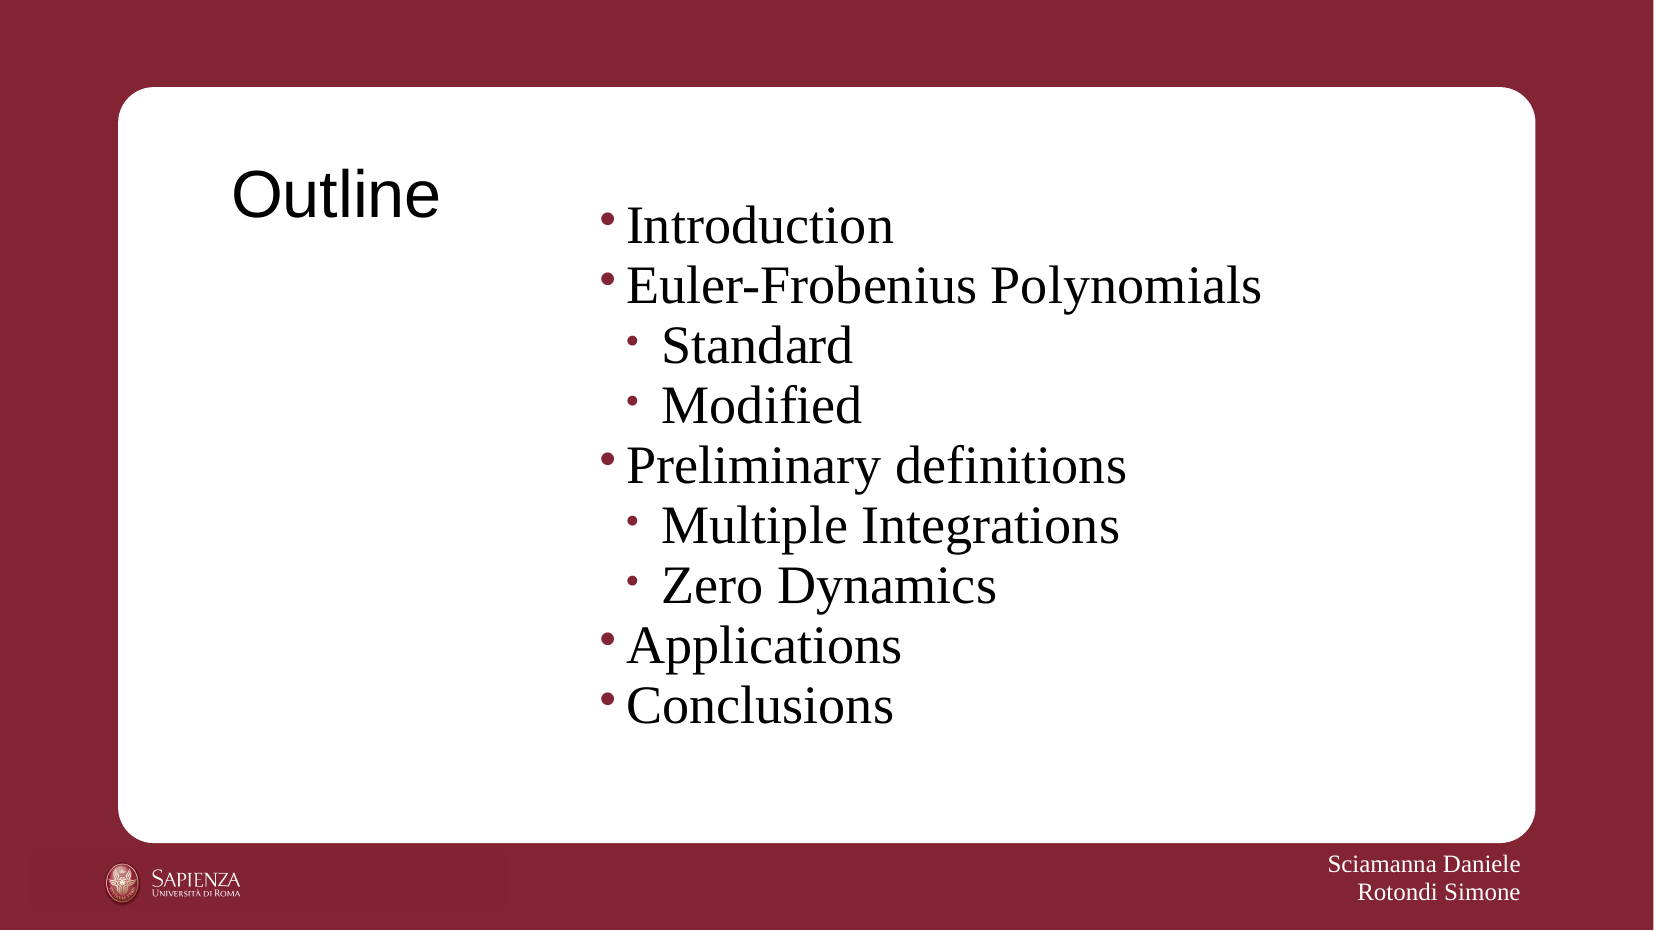

# Outline
Introduction
Euler-Frobenius Polynomials
Standard
Modified
Preliminary definitions
Multiple Integrations
Zero Dynamics
Applications
Conclusions
Sciamanna Daniele
Rotondi Simone